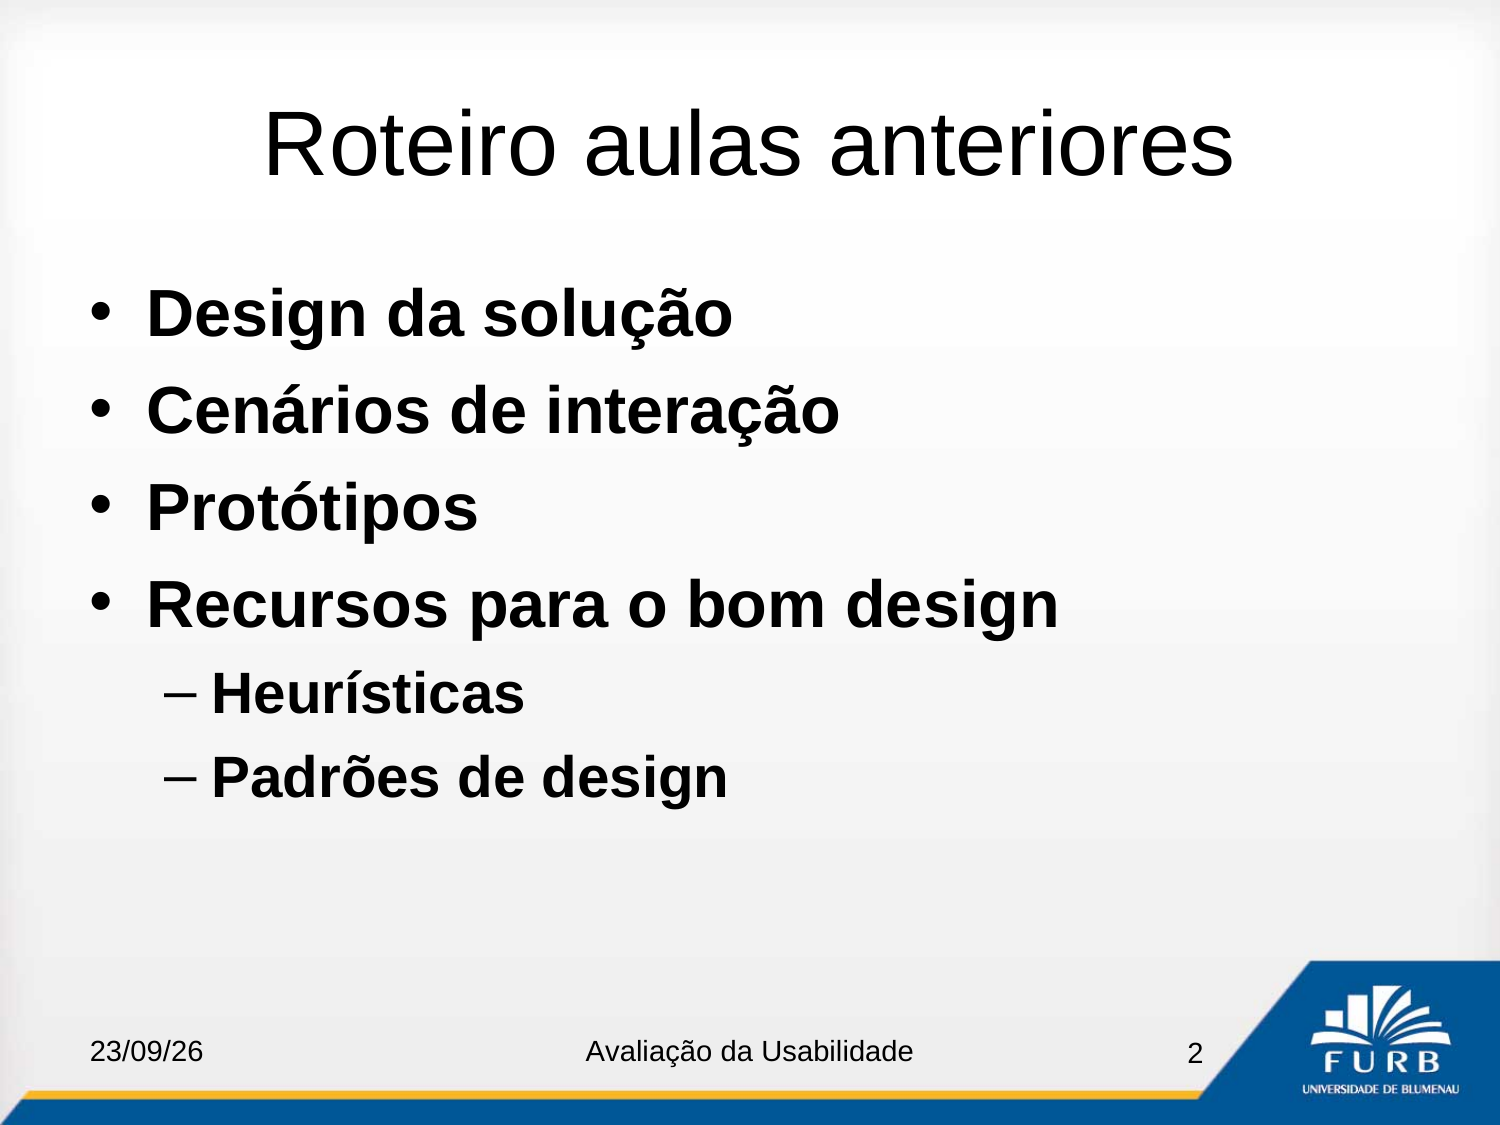

# Roteiro aulas anteriores
Design da solução
Cenários de interação
Protótipos
Recursos para o bom design
Heurísticas
Padrões de design
Avaliação da Usabilidade
2